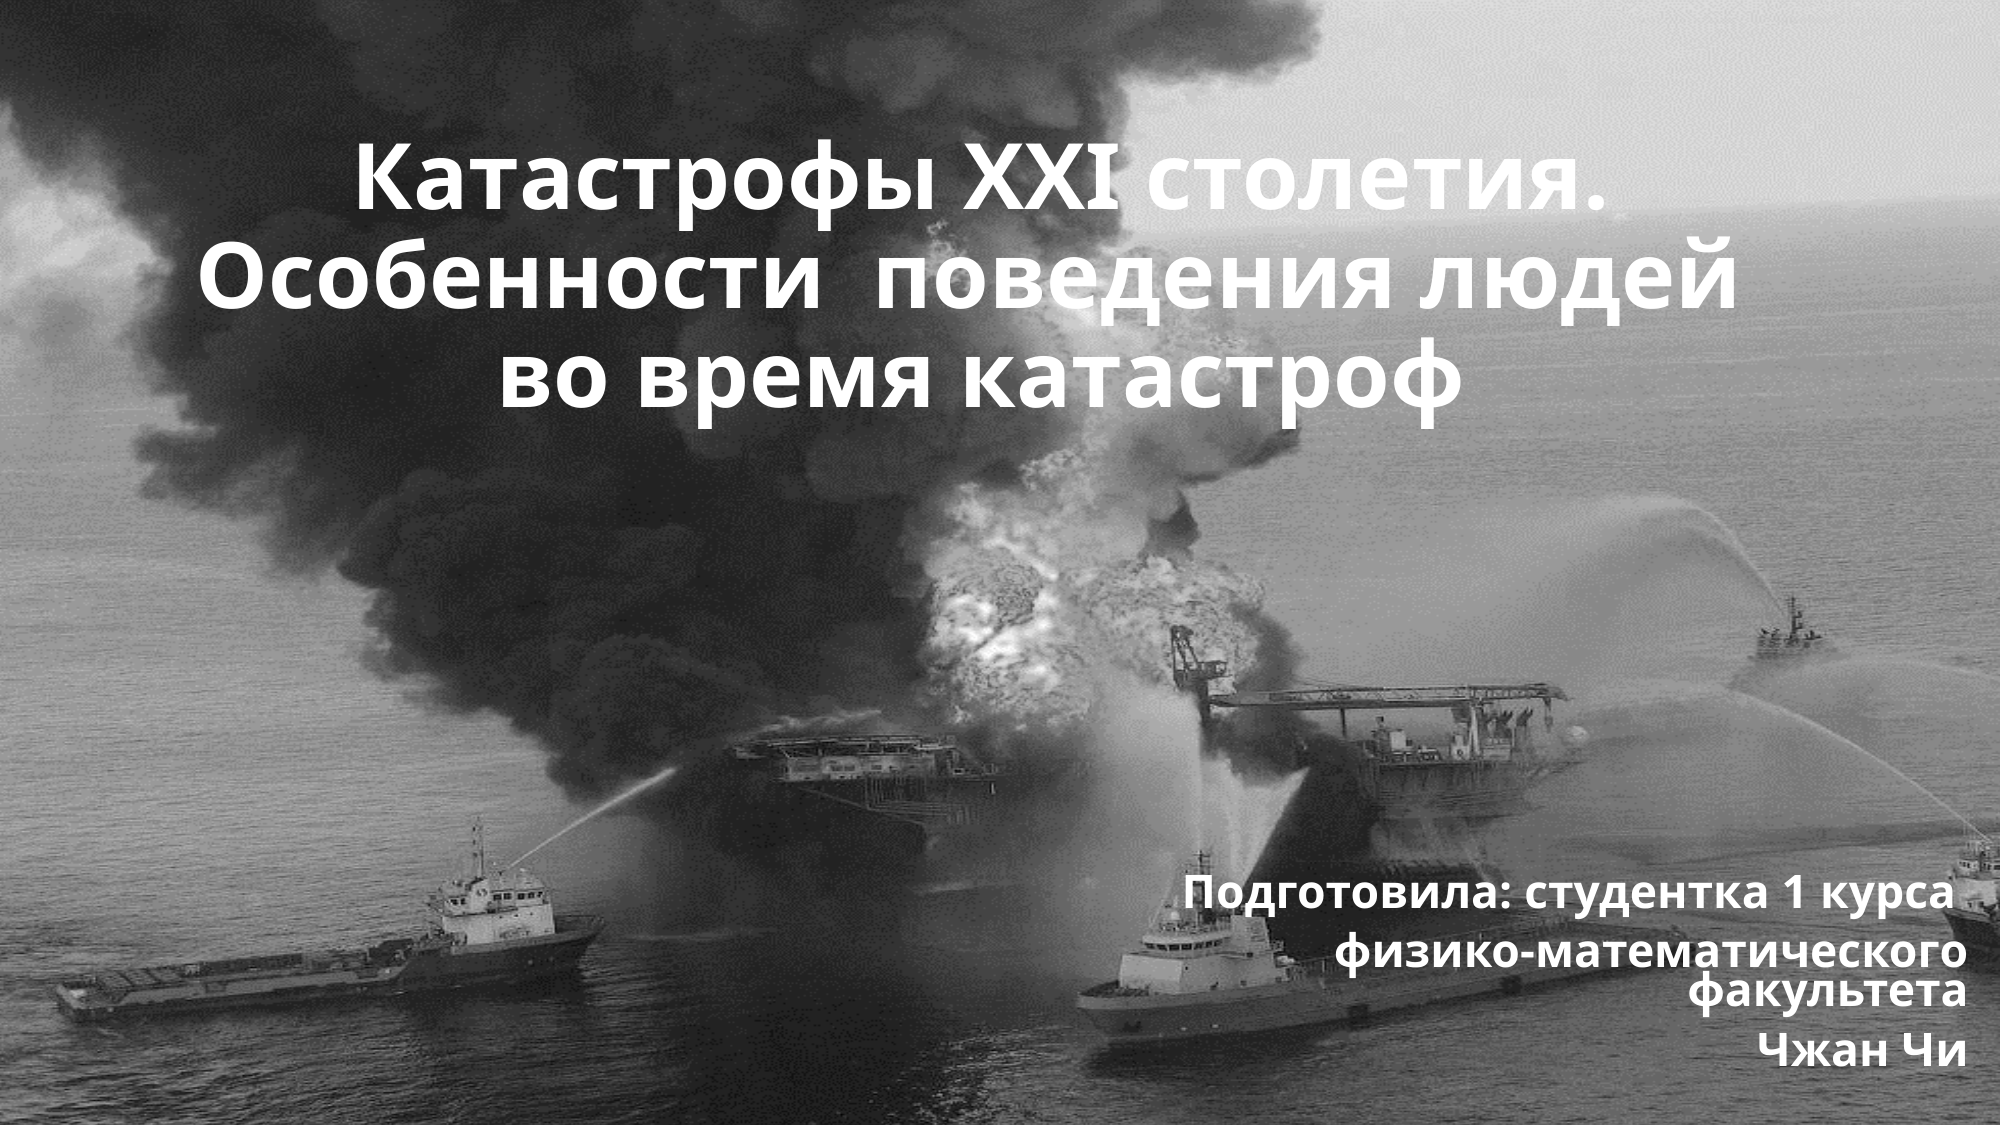

Катастрофы XXI столетия. Особенности поведения людей
во время катастроф
# Подготовила: студентка 1 курса
физико-математического факультета
 Чжан Чи